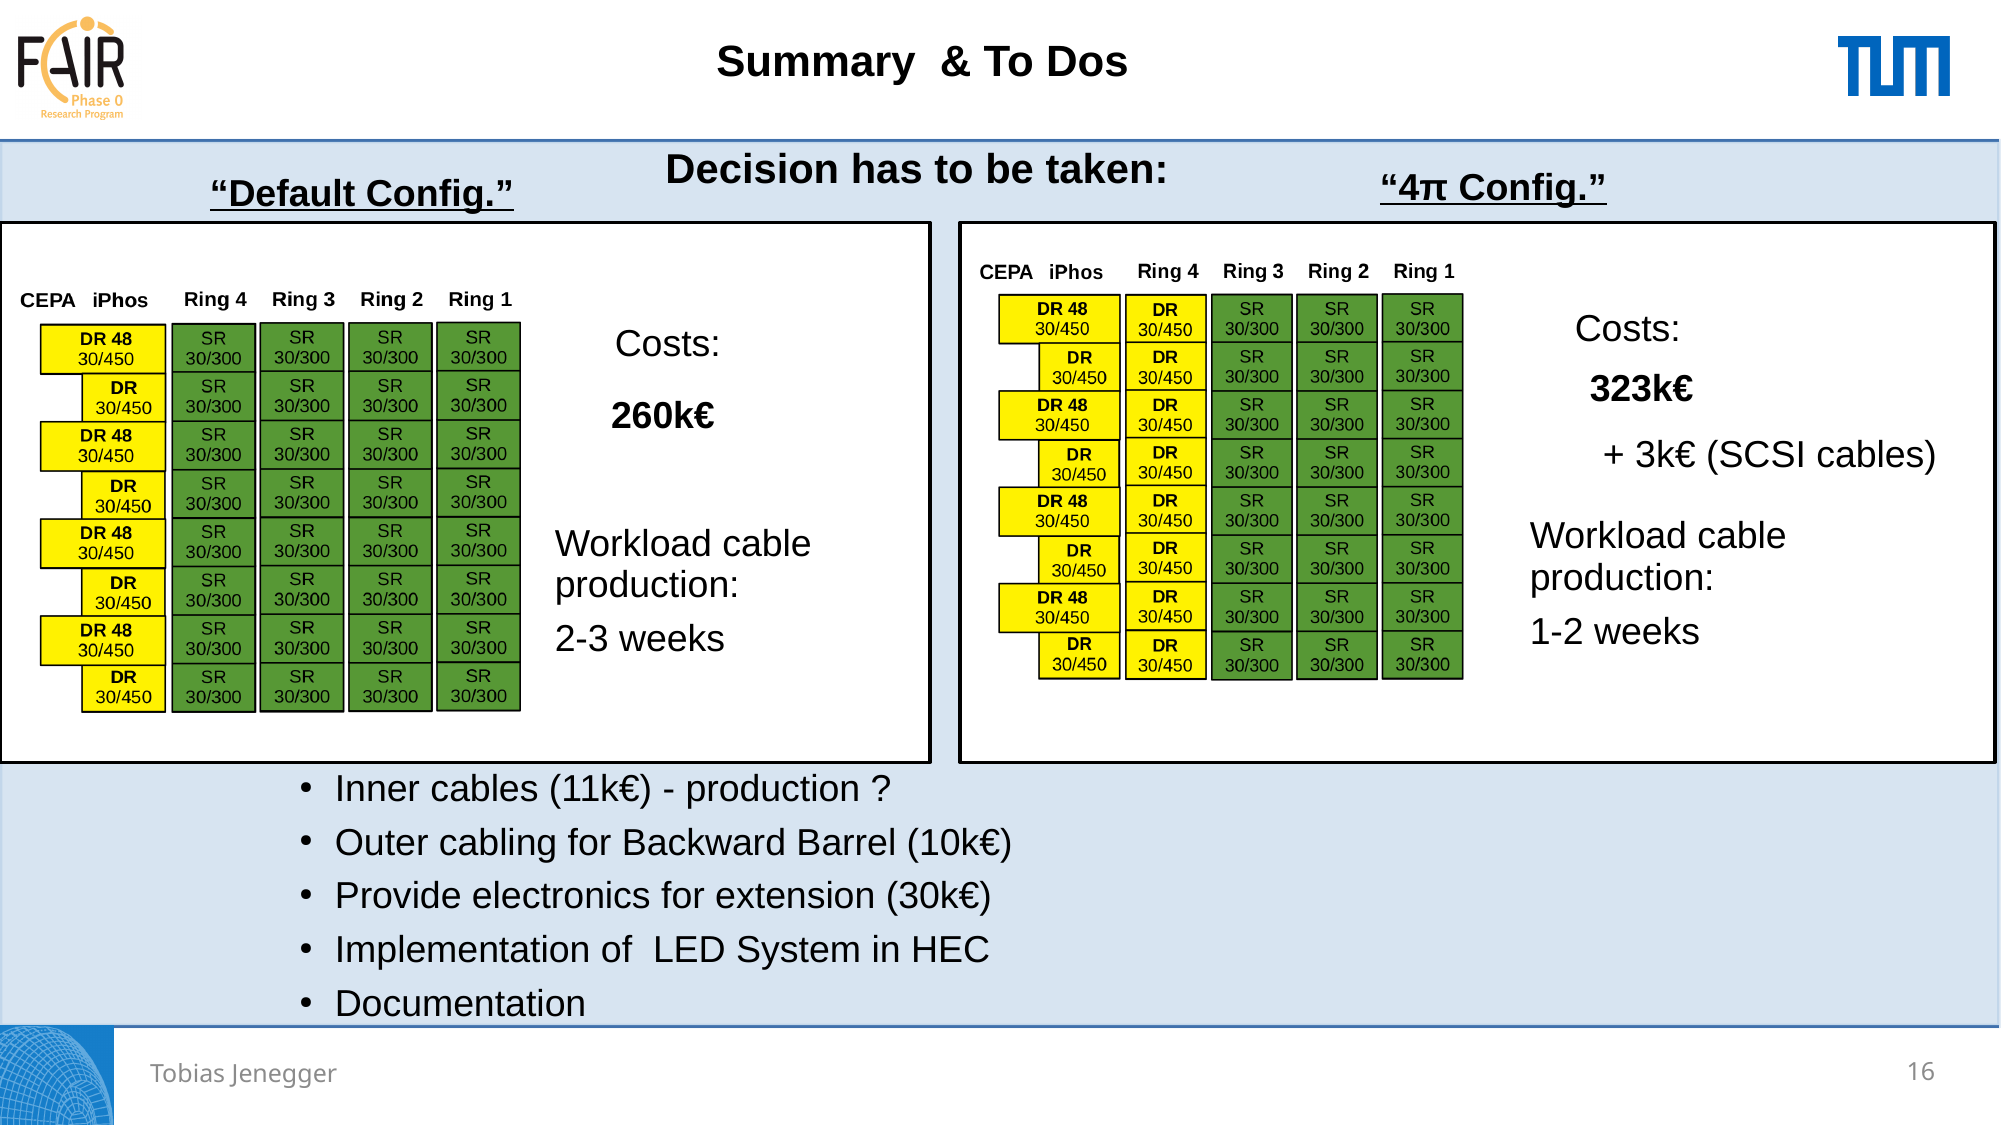

Summary & To Dos
Decision has to be taken:
“4π Config.”
“Default Config.”
Costs:
+ 3k€ (SCSI cables)
Costs:
323k€
260k€
Workload cable production:
1-2 weeks
Workload cable production:
2-3 weeks
Inner cables (11k€) - production ?
Outer cabling for Backward Barrel (10k€)
Provide electronics for extension (30k€)
Implementation of LED System in HEC
Documentation
16